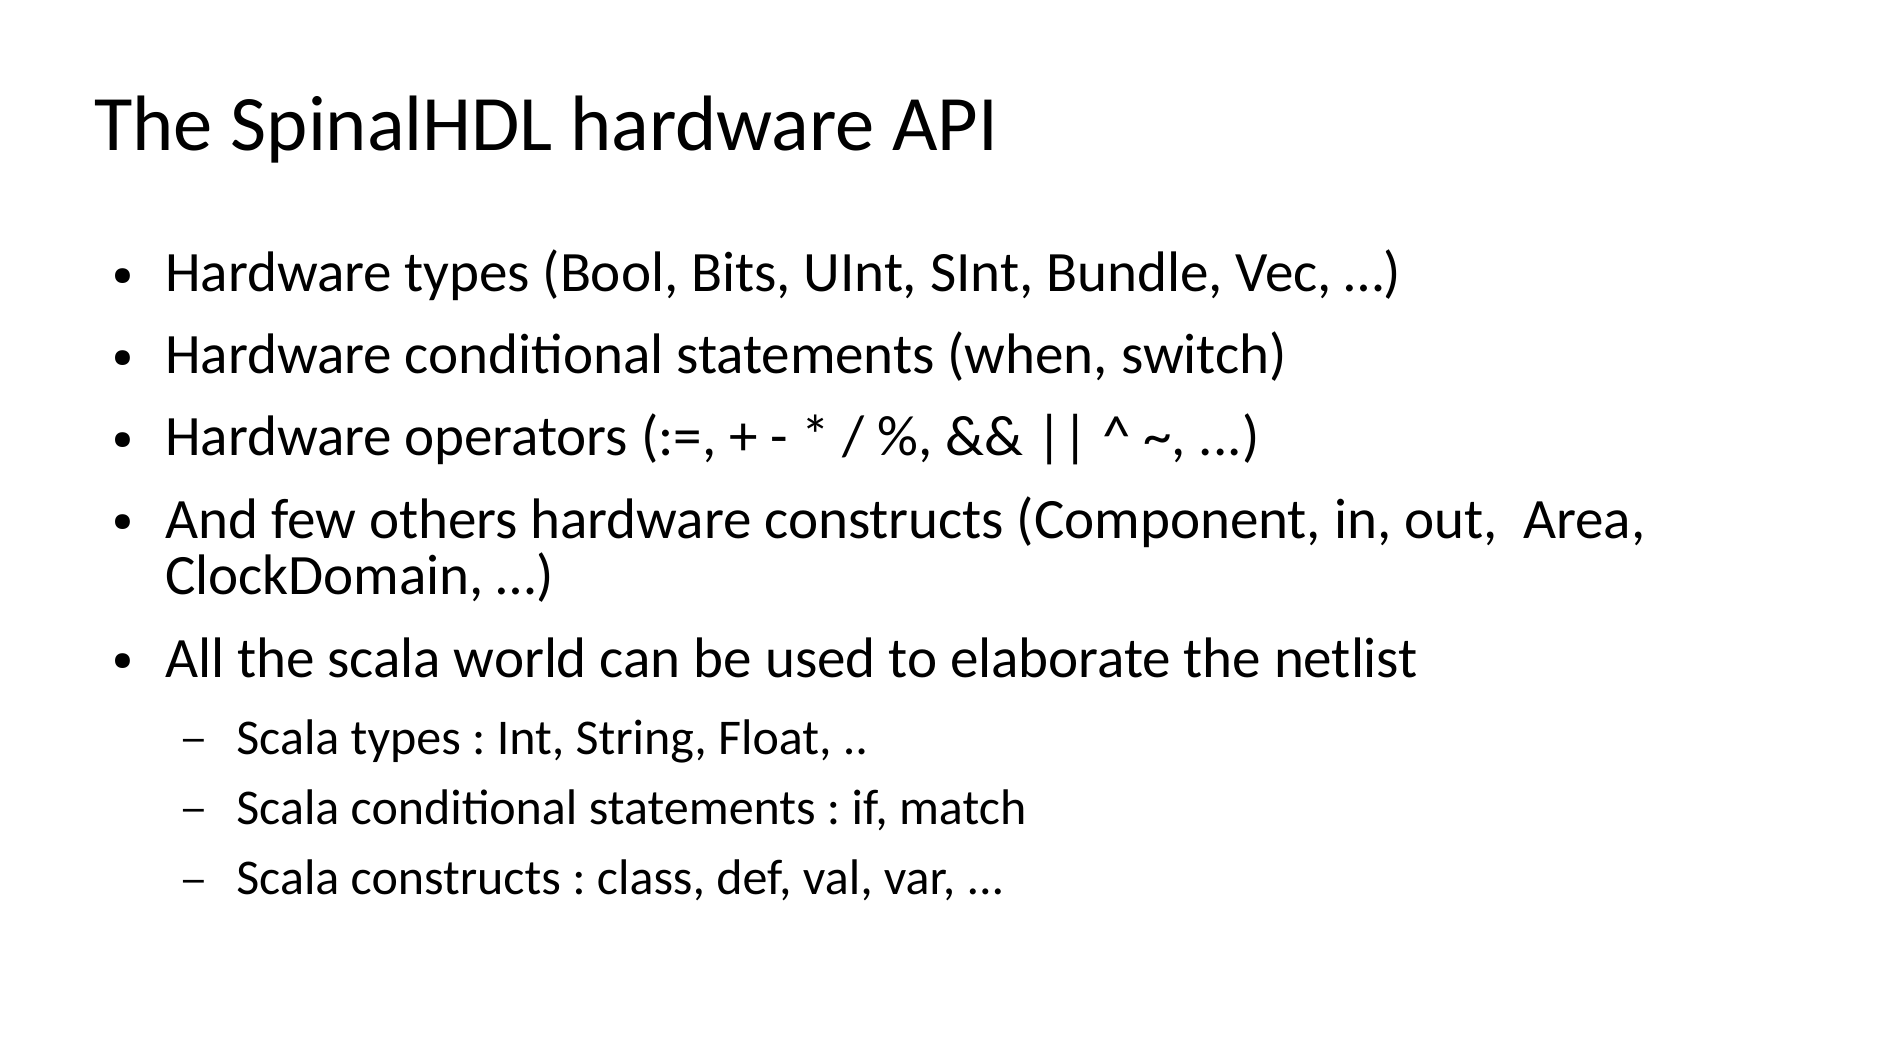

# The SpinalHDL hardware API
Hardware types (Bool, Bits, UInt, SInt, Bundle, Vec, …)
Hardware conditional statements (when, switch)
Hardware operators (:=, + - * / %, && || ^ ~, ...)
And few others hardware constructs (Component, in, out, Area, ClockDomain, …)
All the scala world can be used to elaborate the netlist
Scala types : Int, String, Float, ..
Scala conditional statements : if, match
Scala constructs : class, def, val, var, ...